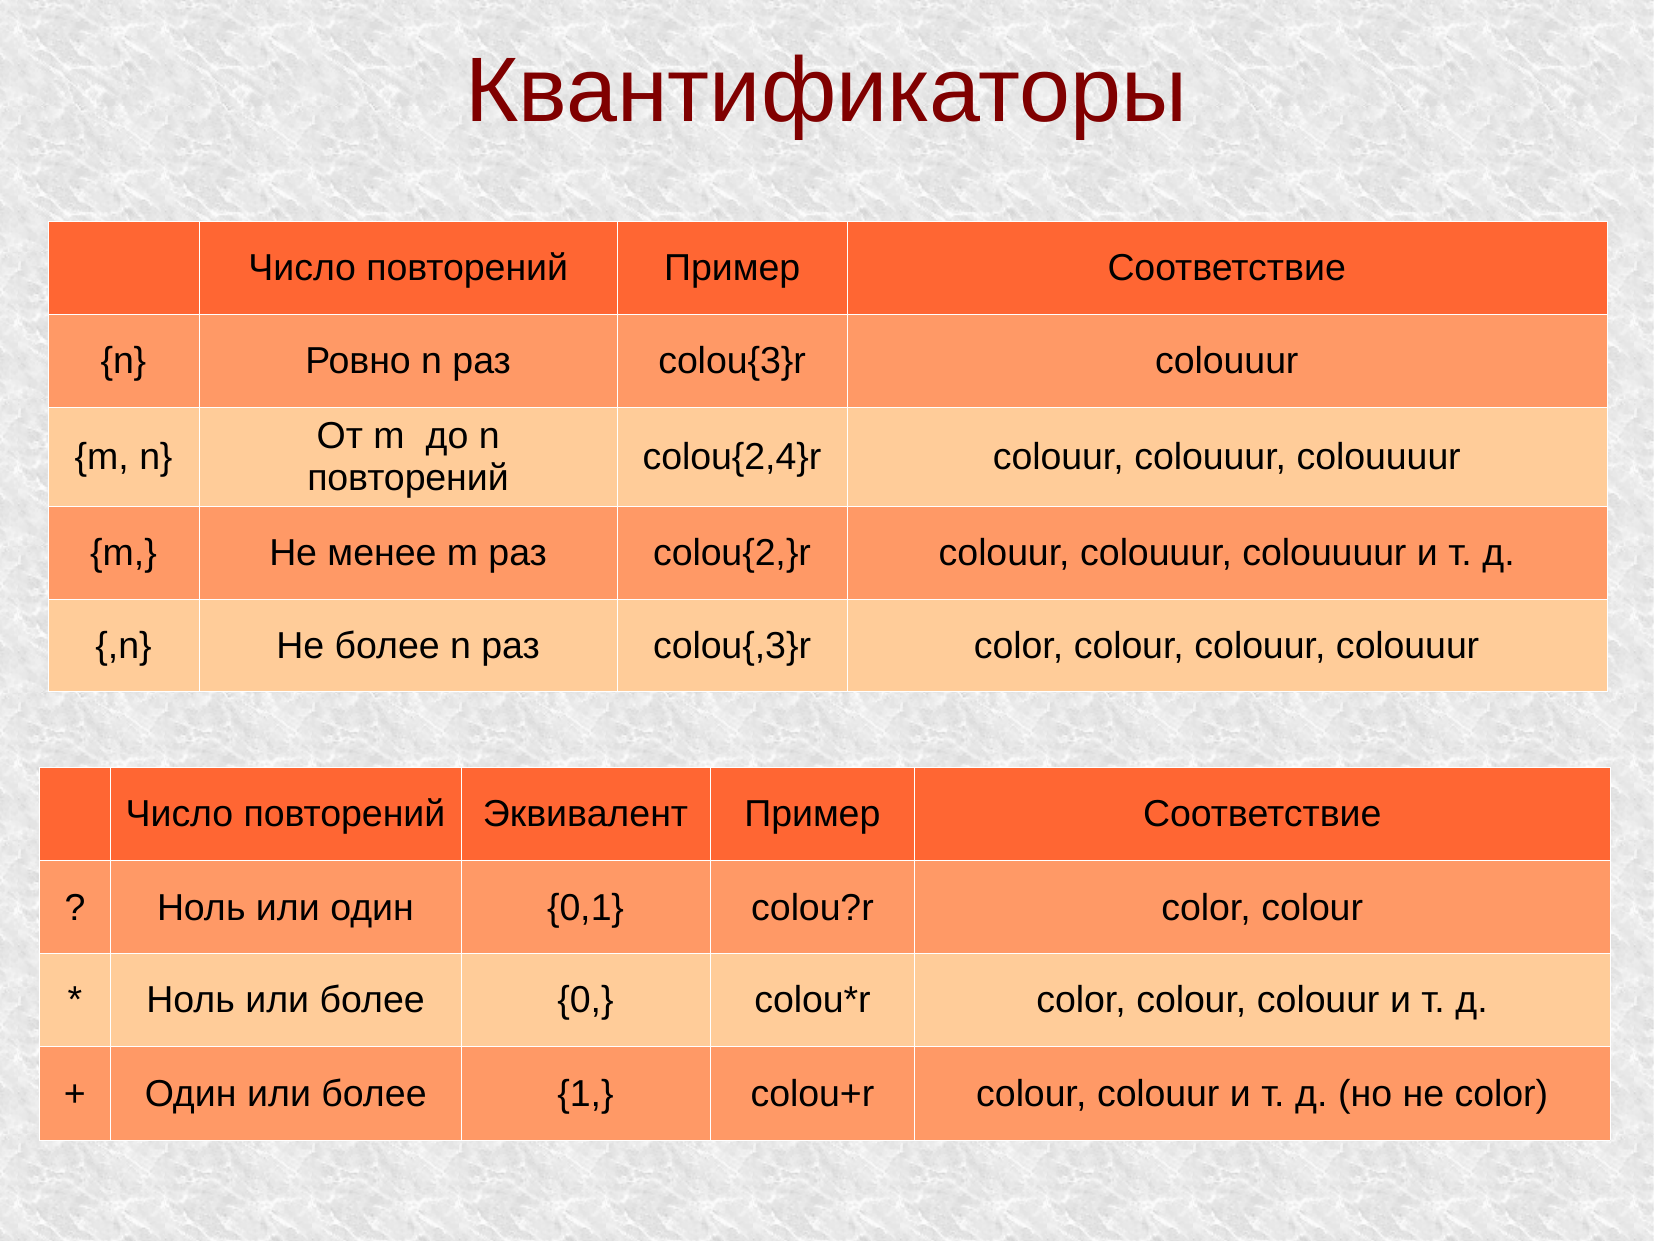

# Квантификаторы
| | Число повторений | Пример | Соответствие |
| --- | --- | --- | --- |
| {n} | Ровно n раз | colou{3}r | colouuur |
| {m, n} | От m до n повторений | colou{2,4}r | colouur, colouuur, colouuuur |
| {m,} | Не менее m раз | colou{2,}r | colouur, colouuur, colouuuur и т. д. |
| {,n} | Не более n раз | colou{,3}r | color, colour, colouur, colouuur |
| | Число повторений | Эквивалент | Пример | Соответствие |
| --- | --- | --- | --- | --- |
| ? | Ноль или один | {0,1} | colou?r | color, colour |
| \* | Ноль или более | {0,} | colou\*r | color, colour, colouur и т. д. |
| + | Один или более | {1,} | colou+r | colour, colouur и т. д. (но не color) |